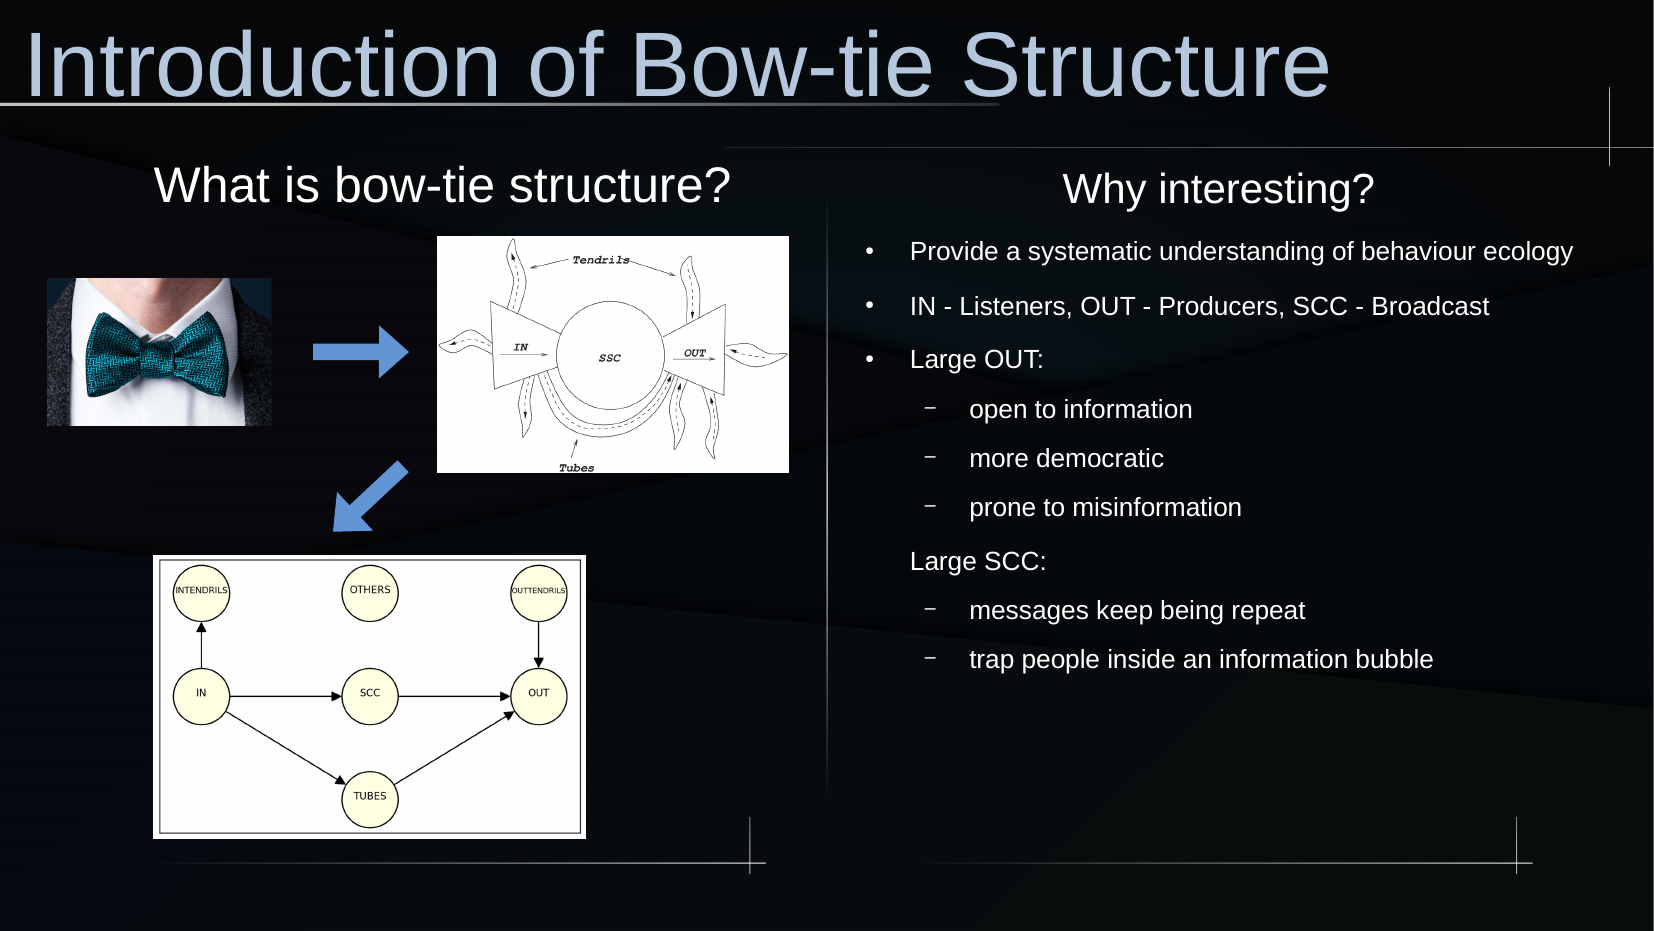

# Introduction of Bow-tie Structure
What is bow-tie structure?
 Why interesting?
Provide a systematic understanding of behaviour ecology
IN - Listeners, OUT - Producers, SCC - Broadcast
Large OUT:
open to information
more democratic
prone to misinformation
Large SCC:
messages keep being repeat
trap people inside an information bubble